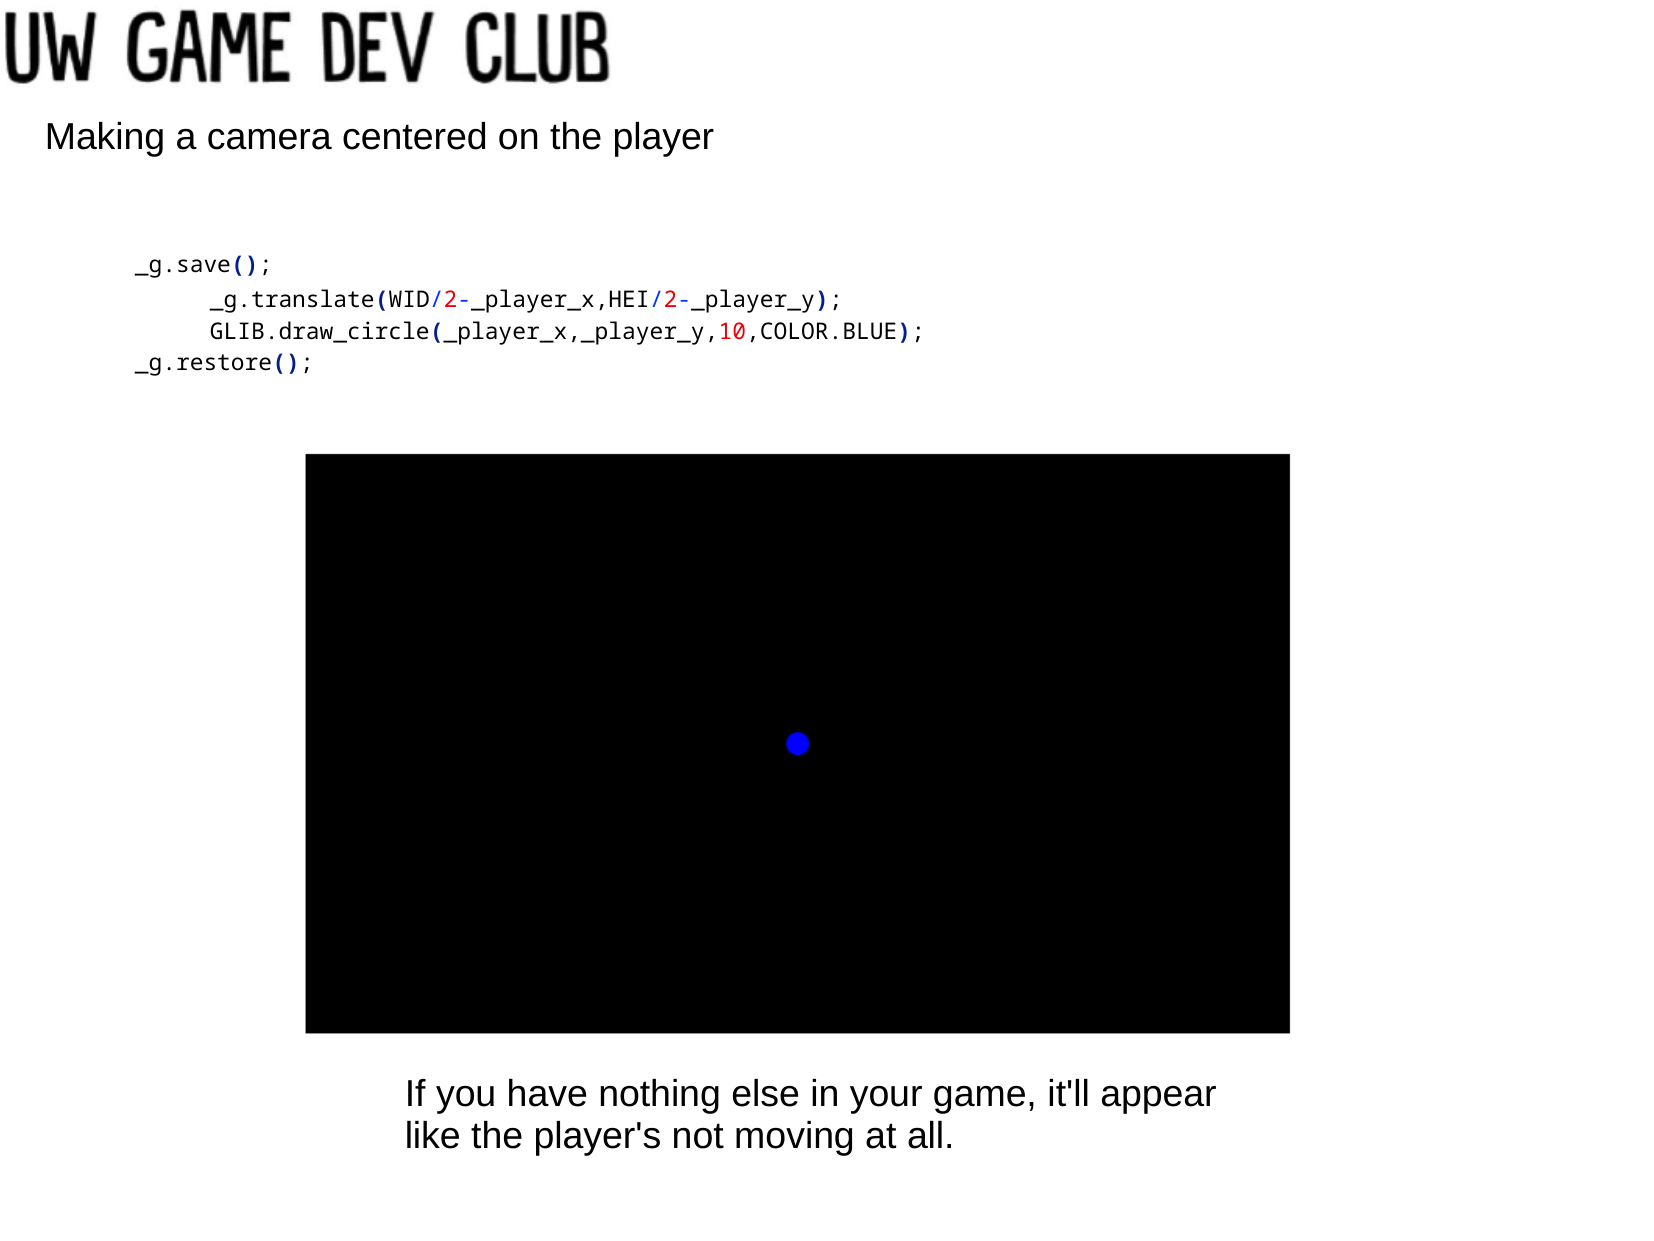

Making a camera centered on the player
	_g.save();
		_g.translate(WID/2-_player_x,HEI/2-_player_y);
		GLIB.draw_circle(_player_x,_player_y,10,COLOR.BLUE);
	_g.restore();
If you have nothing else in your game, it'll appear like the player's not moving at all.